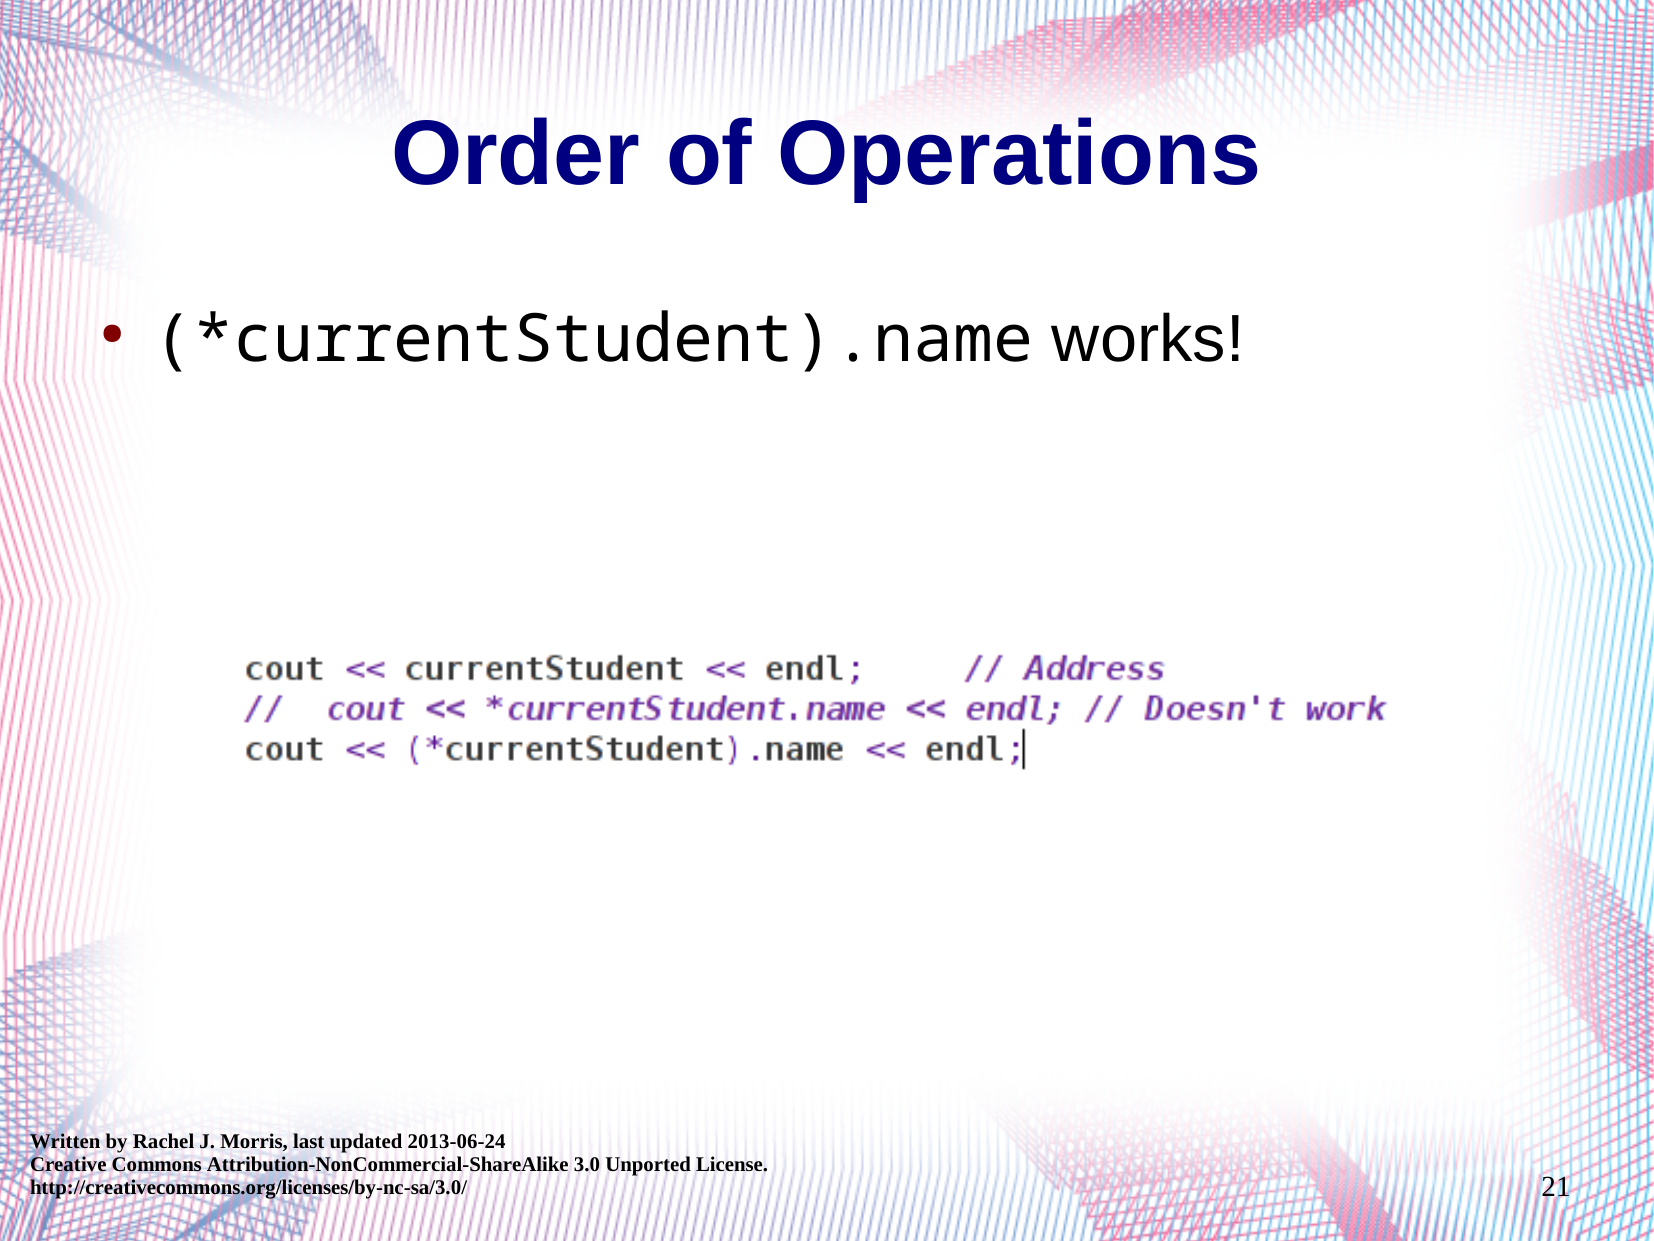

# Order of Operations
(*currentStudent).name works!
21